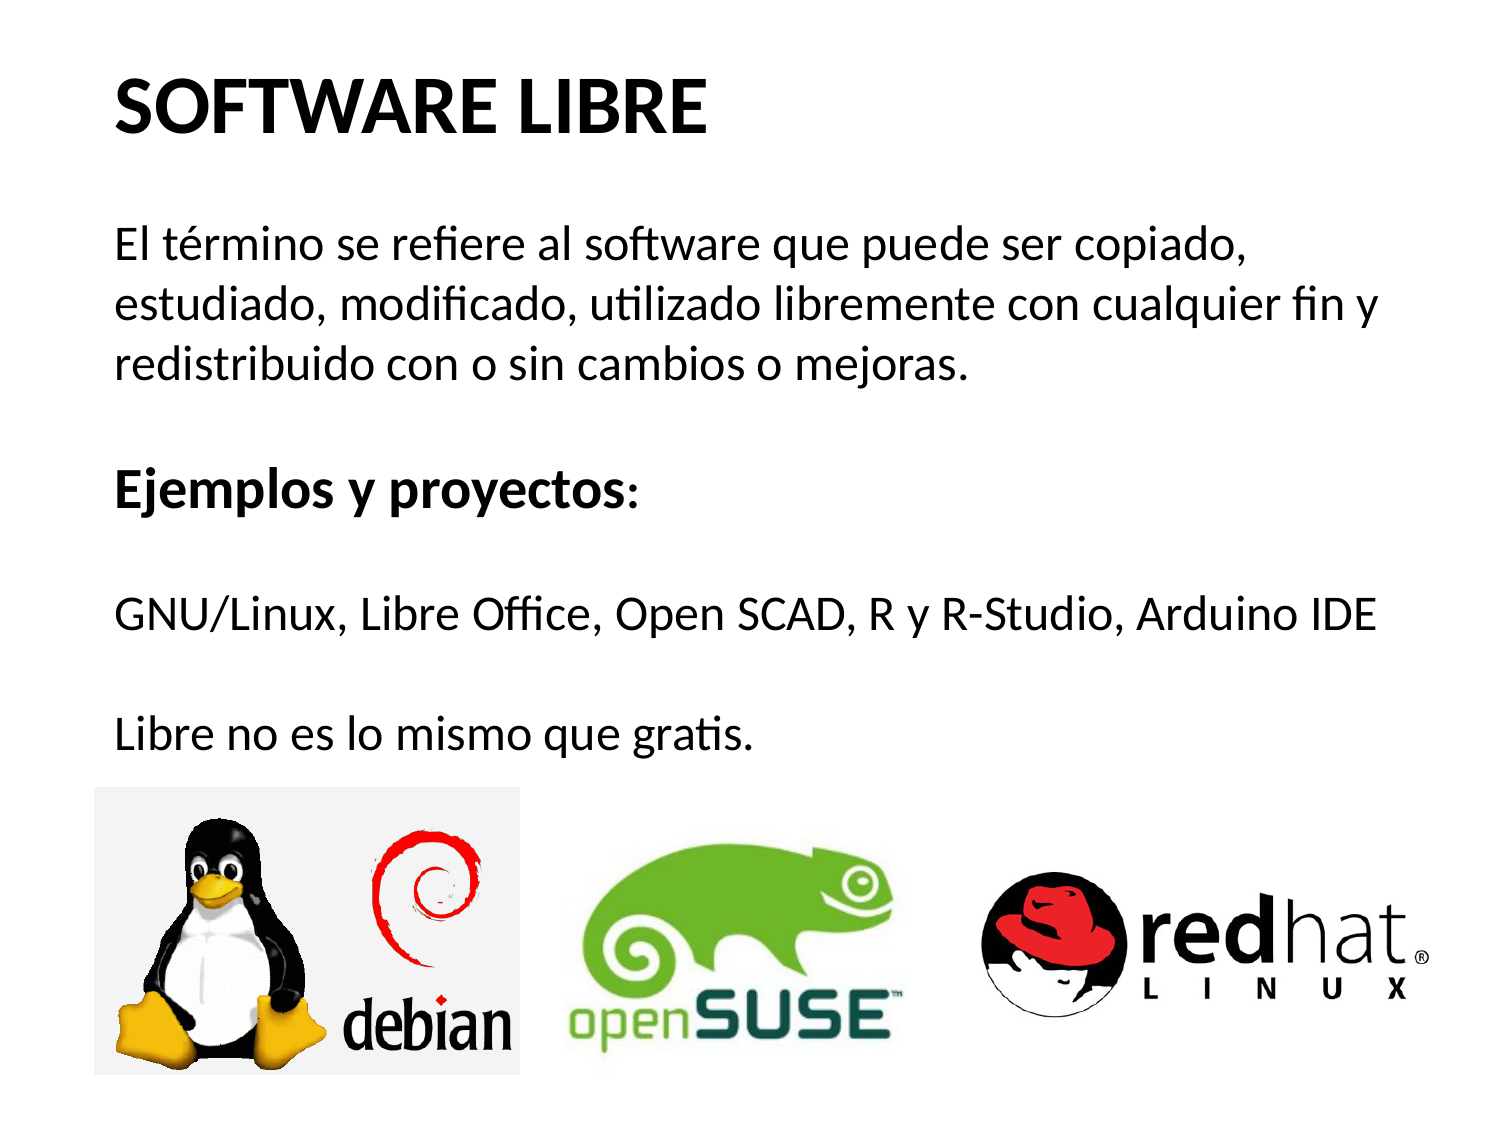

SOFTWARE LIBRE
El término se refiere al software que puede ser copiado, estudiado, modificado, utilizado libremente con cualquier fin y redistribuido con o sin cambios o mejoras.
Ejemplos y proyectos:
GNU/Linux, Libre Office, Open SCAD, R y R-Studio, Arduino IDE
Libre no es lo mismo que gratis.